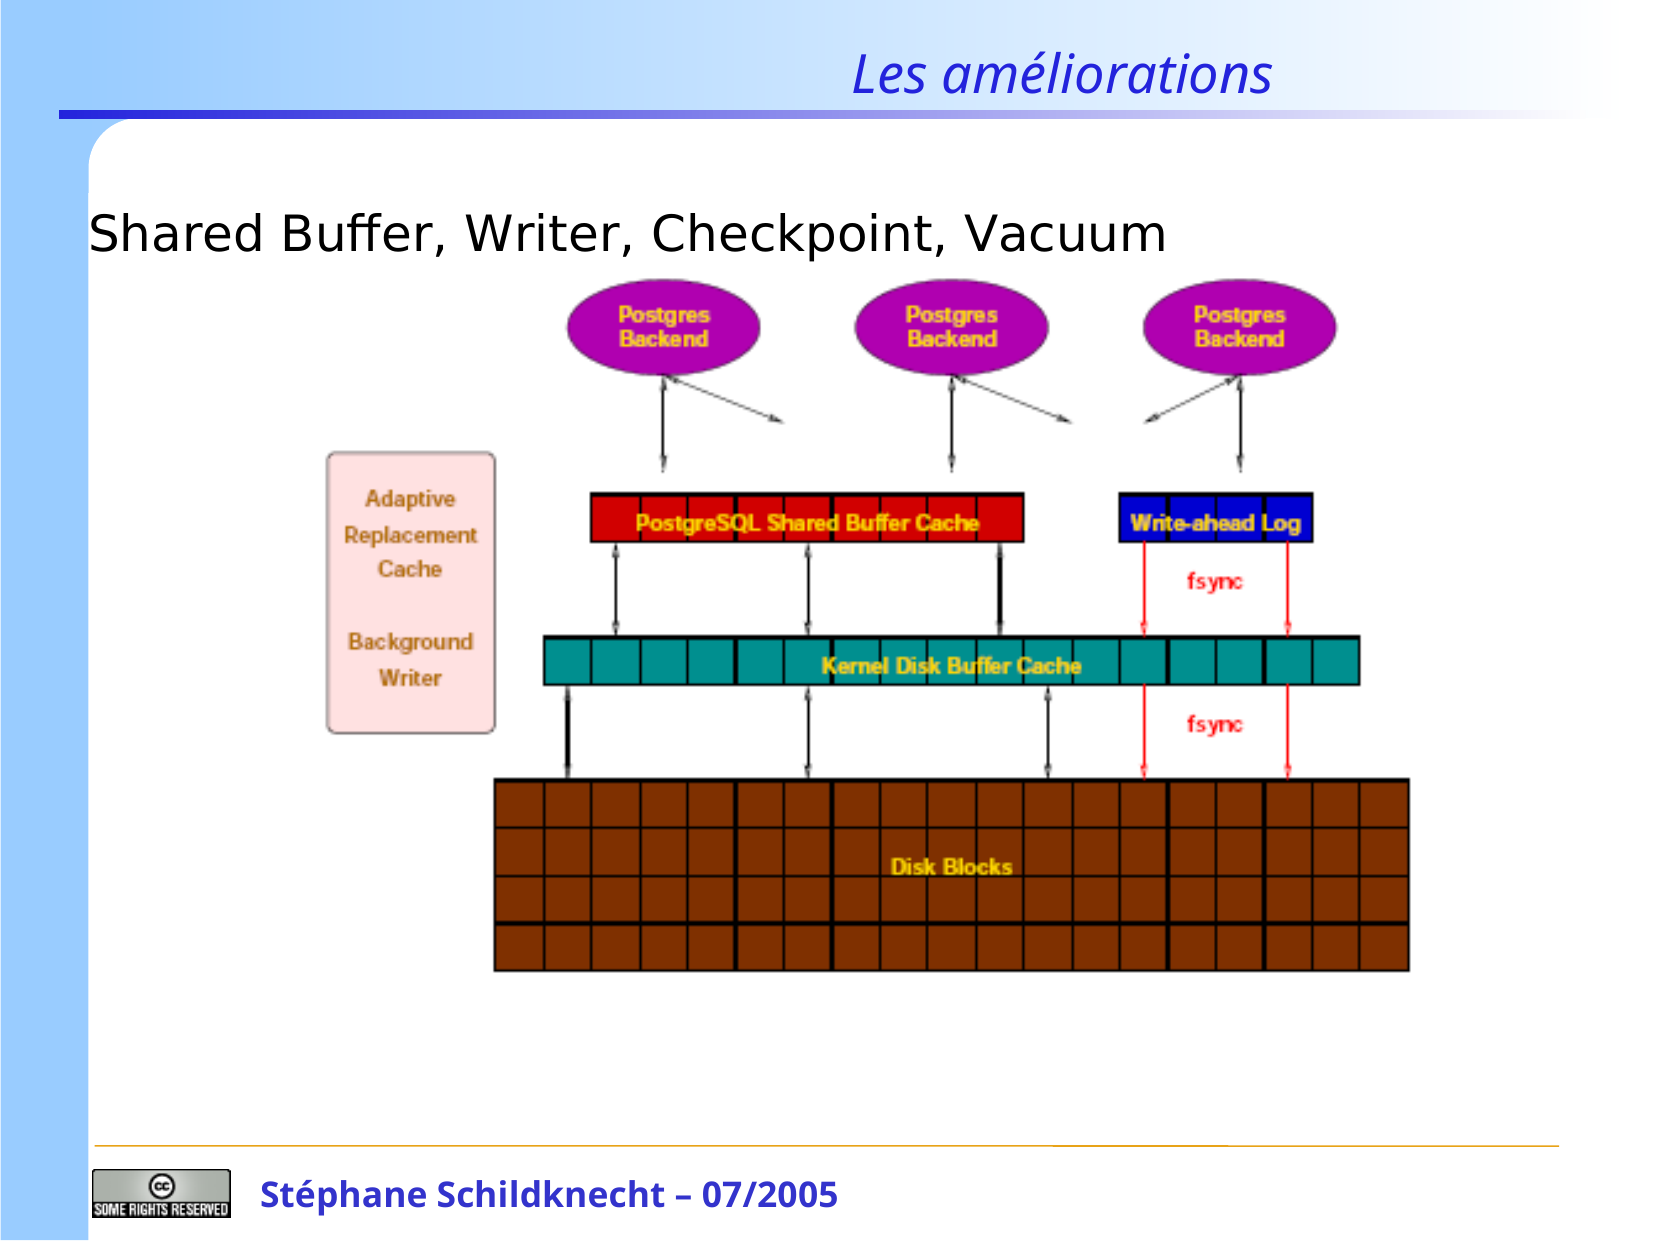

# Les améliorations
Shared Buffer, Writer, Checkpoint, Vacuum